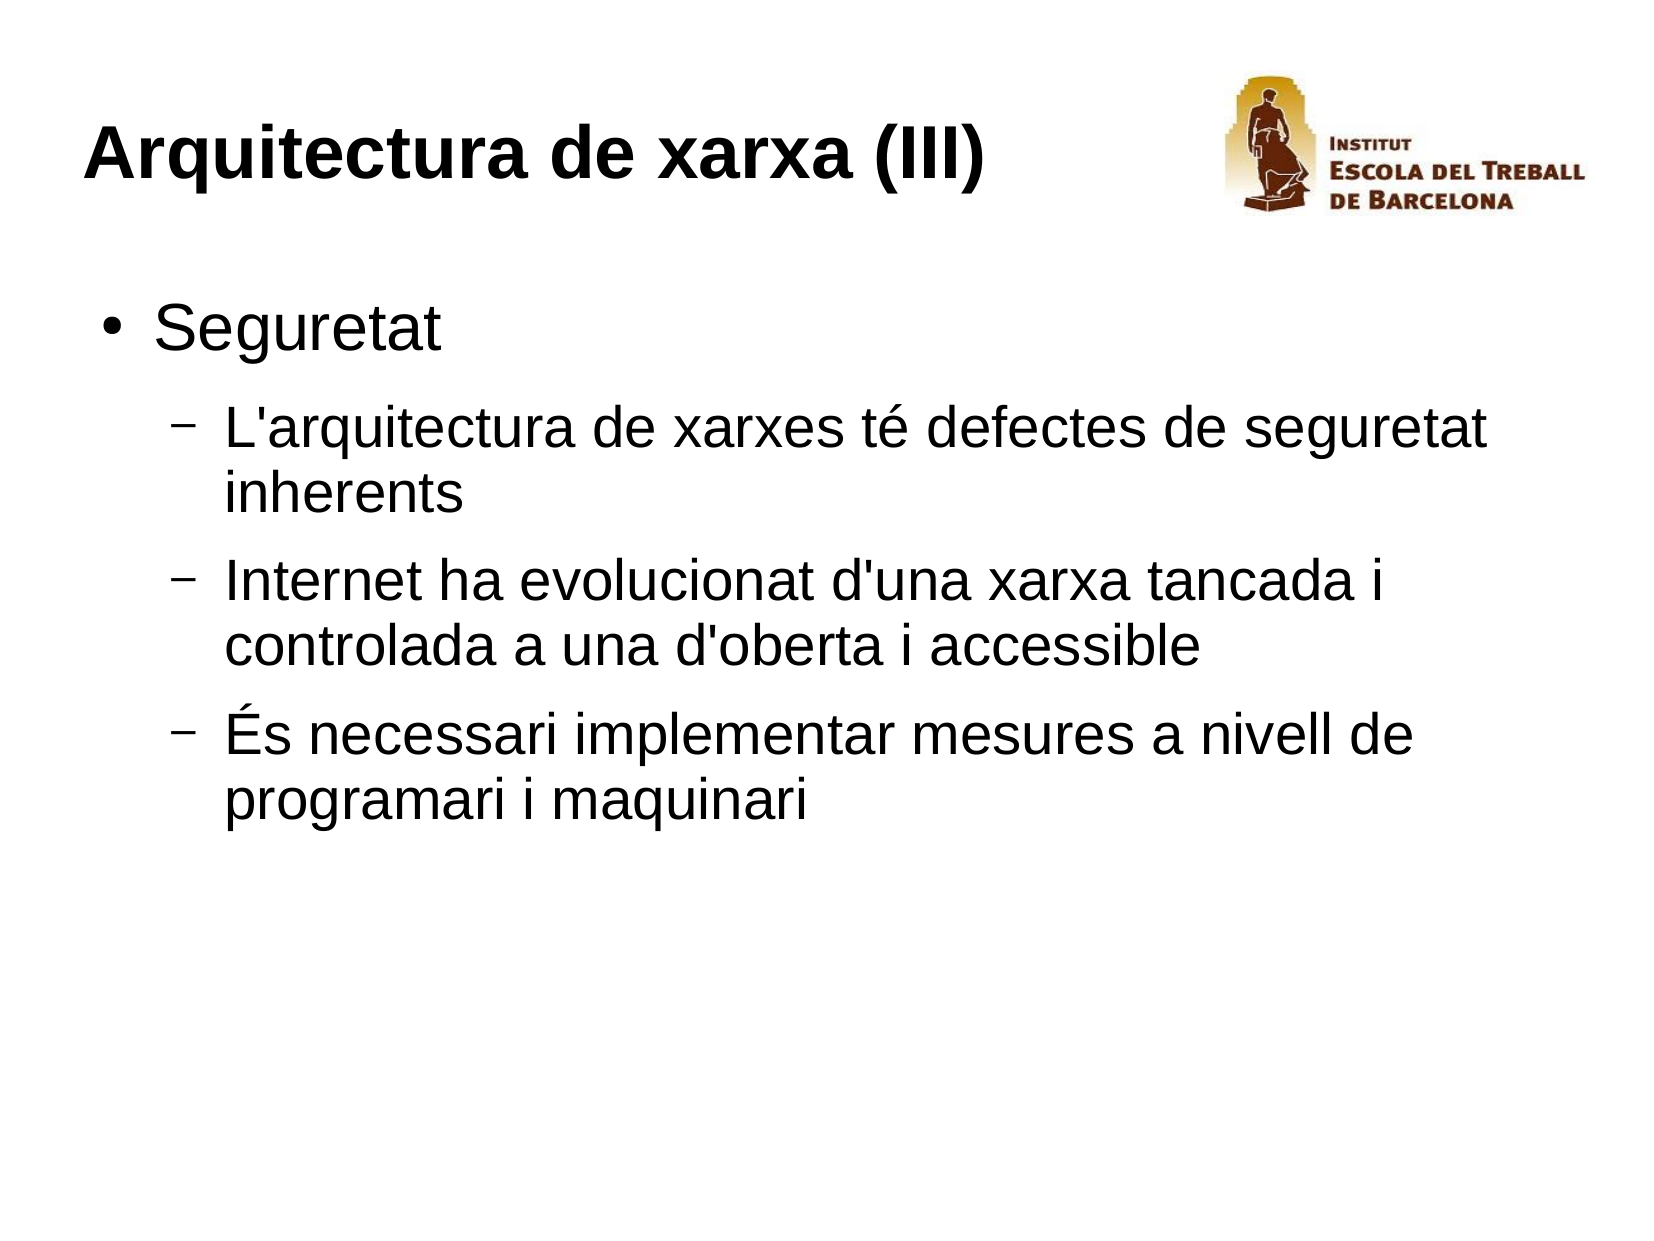

# Arquitectura de xarxa (III)
Seguretat
L'arquitectura de xarxes té defectes de seguretat inherents
Internet ha evolucionat d'una xarxa tancada i controlada a una d'oberta i accessible
És necessari implementar mesures a nivell de programari i maquinari